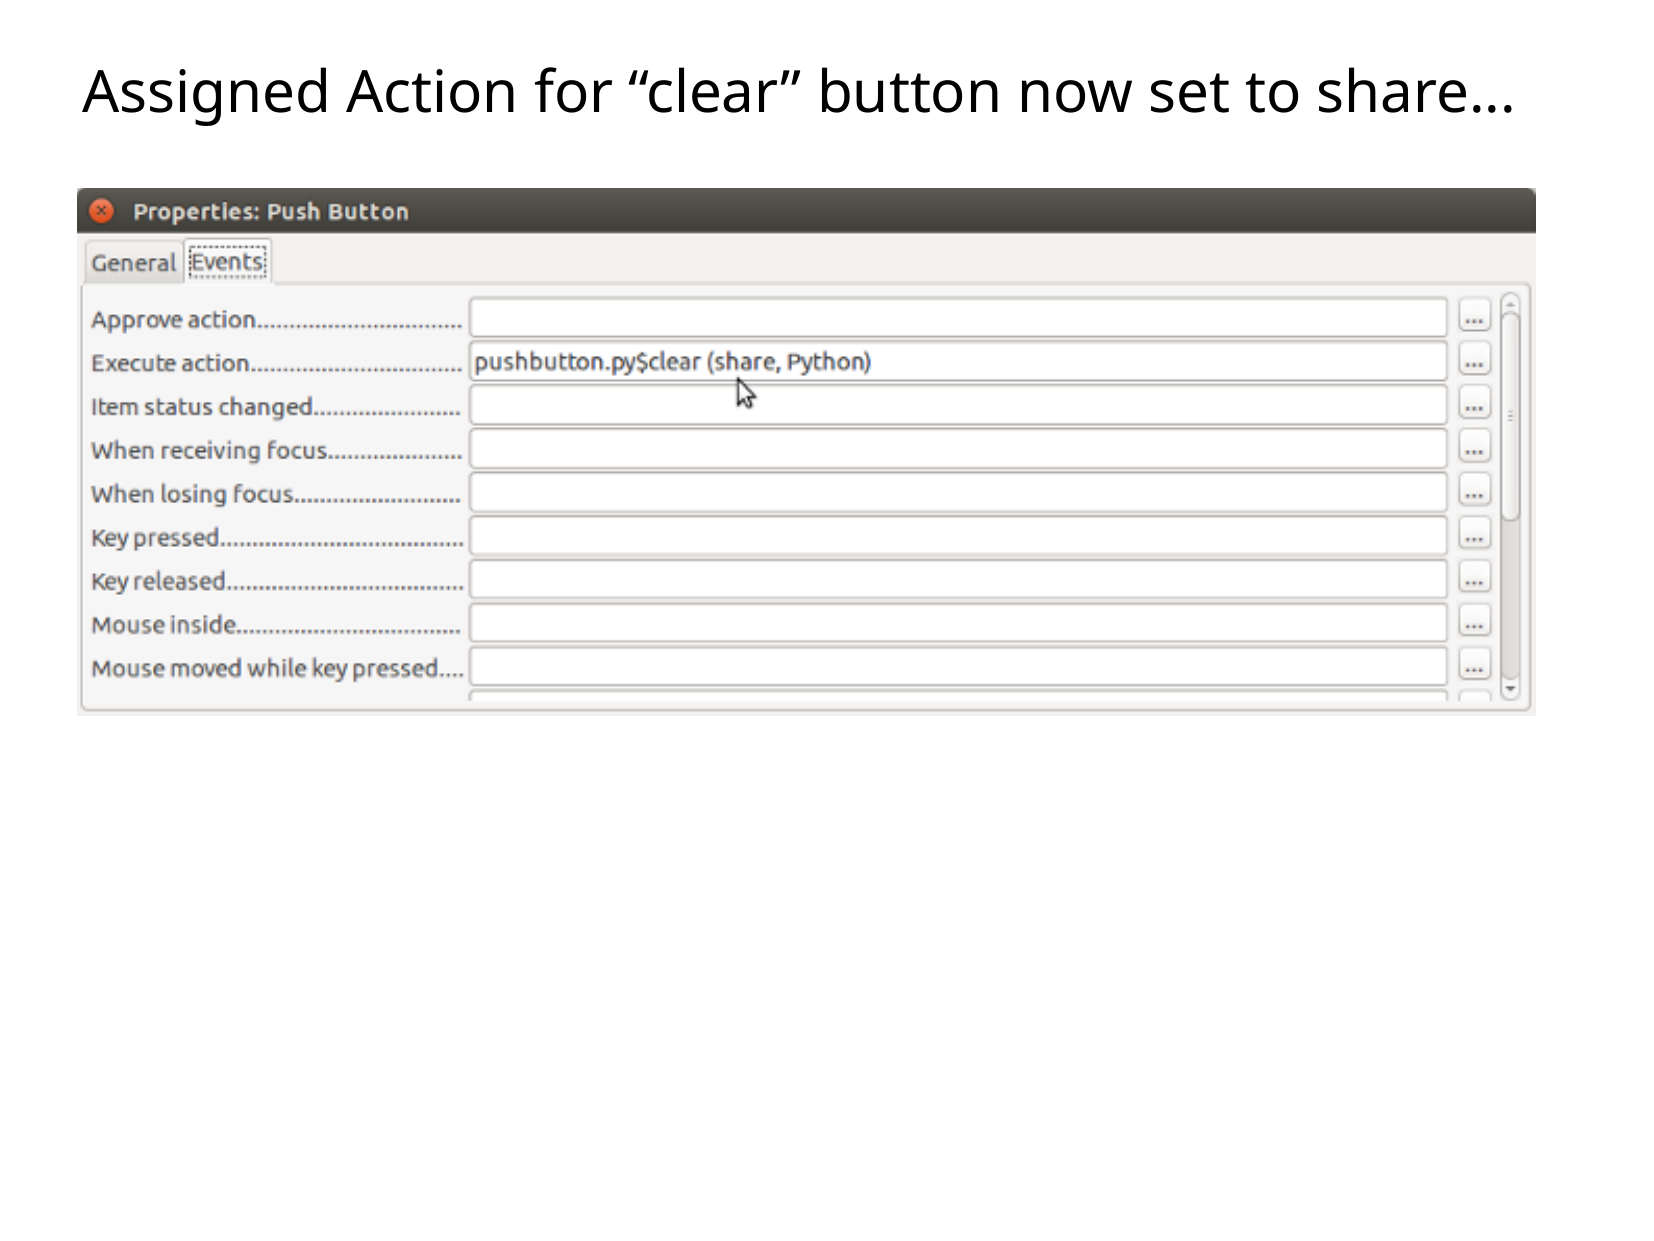

# Assigned Action for “clear” button now set to share...